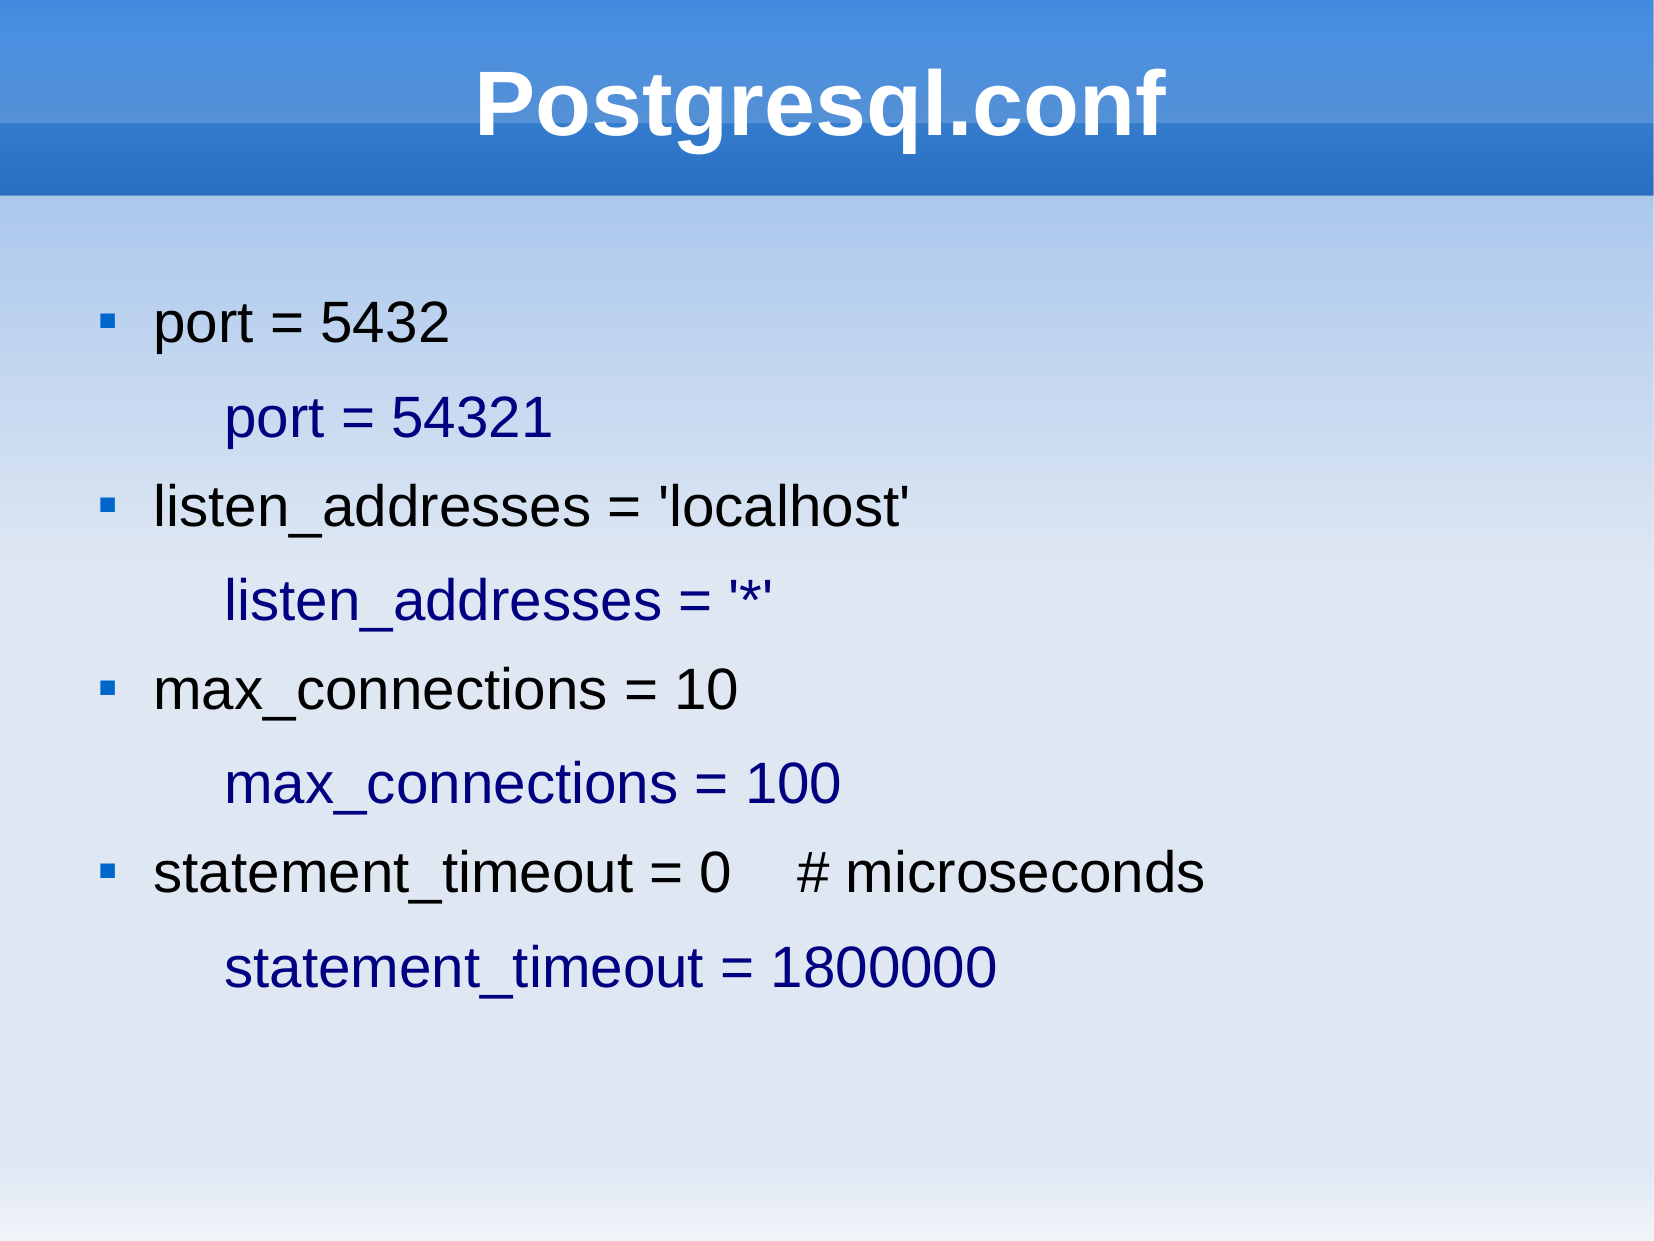

# Postgresql.conf
port = 5432
port = 54321
listen_addresses = 'localhost'
listen_addresses = '*'
max_connections = 10
max_connections = 100
statement_timeout = 0 # microseconds
statement_timeout = 1800000